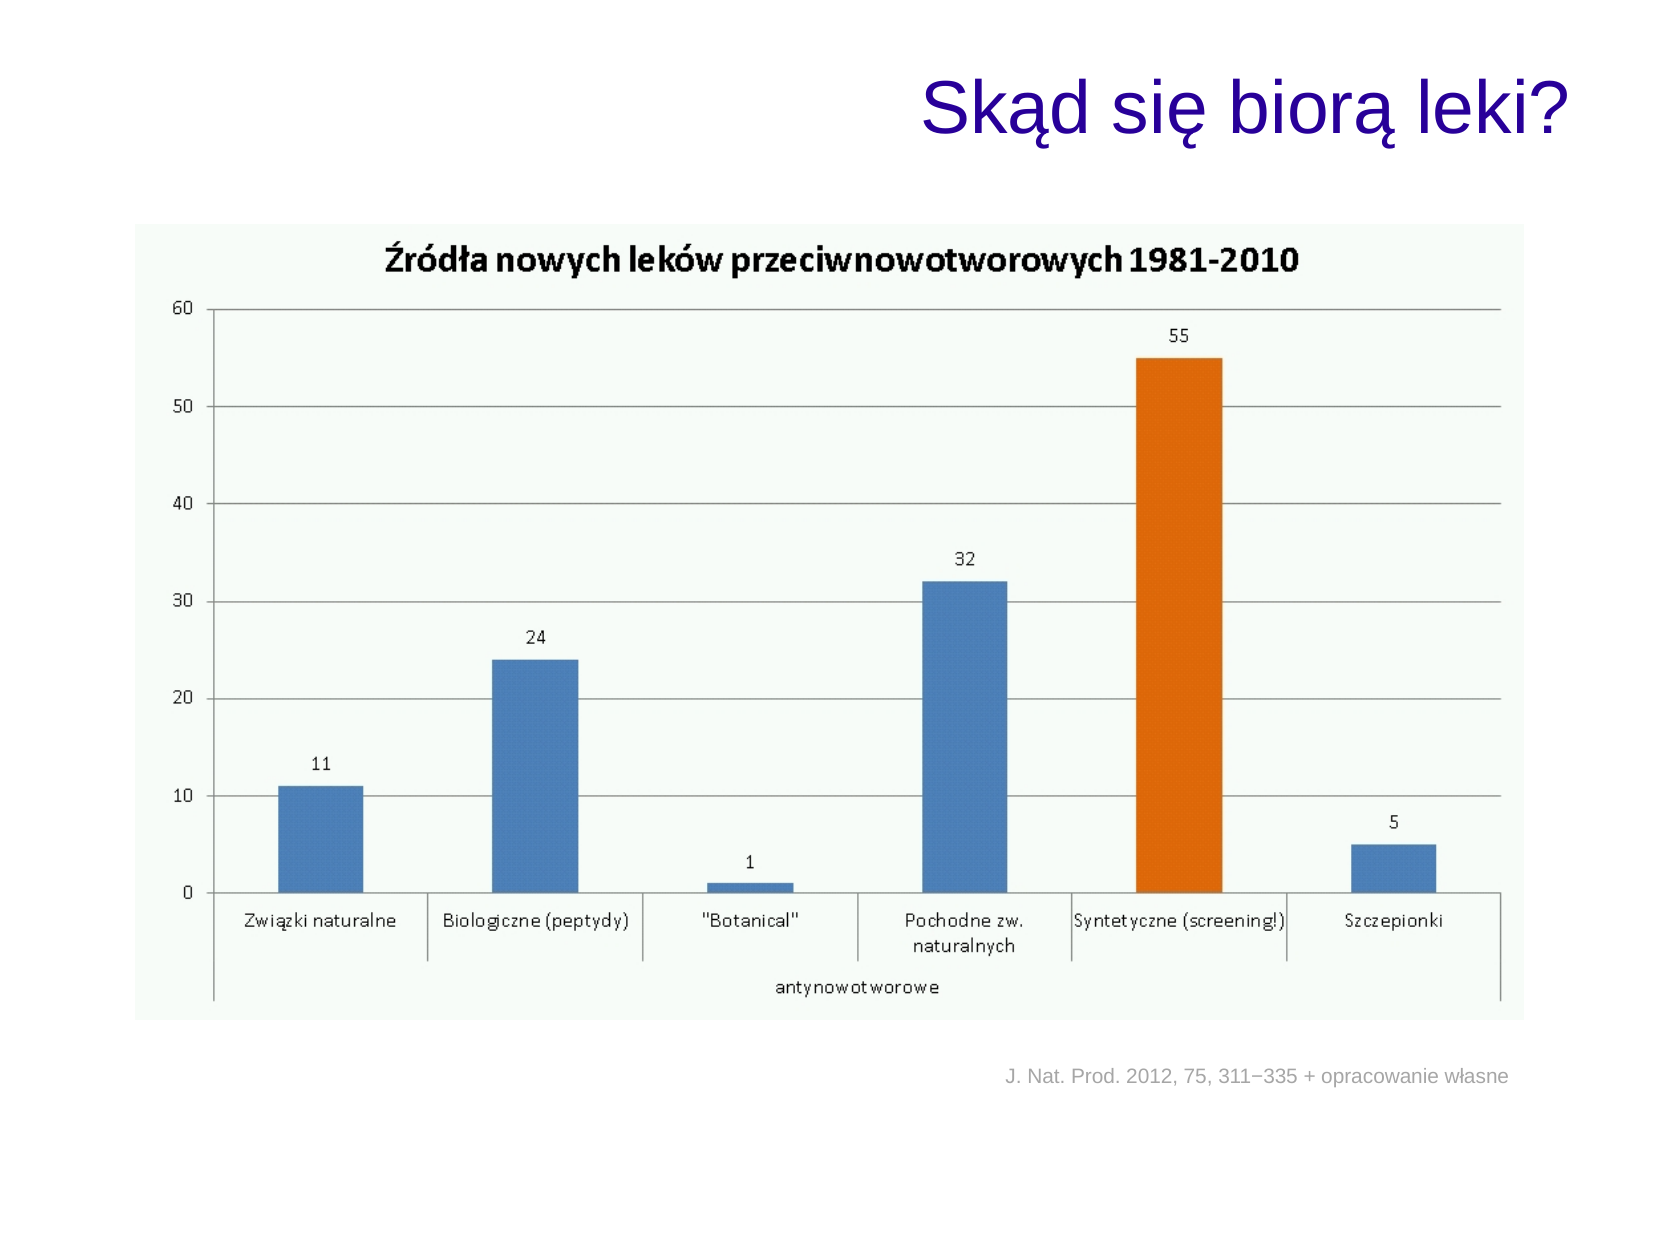

# Skąd się biorą leki?
J. Nat. Prod. 2012, 75, 311−335 + opracowanie własne